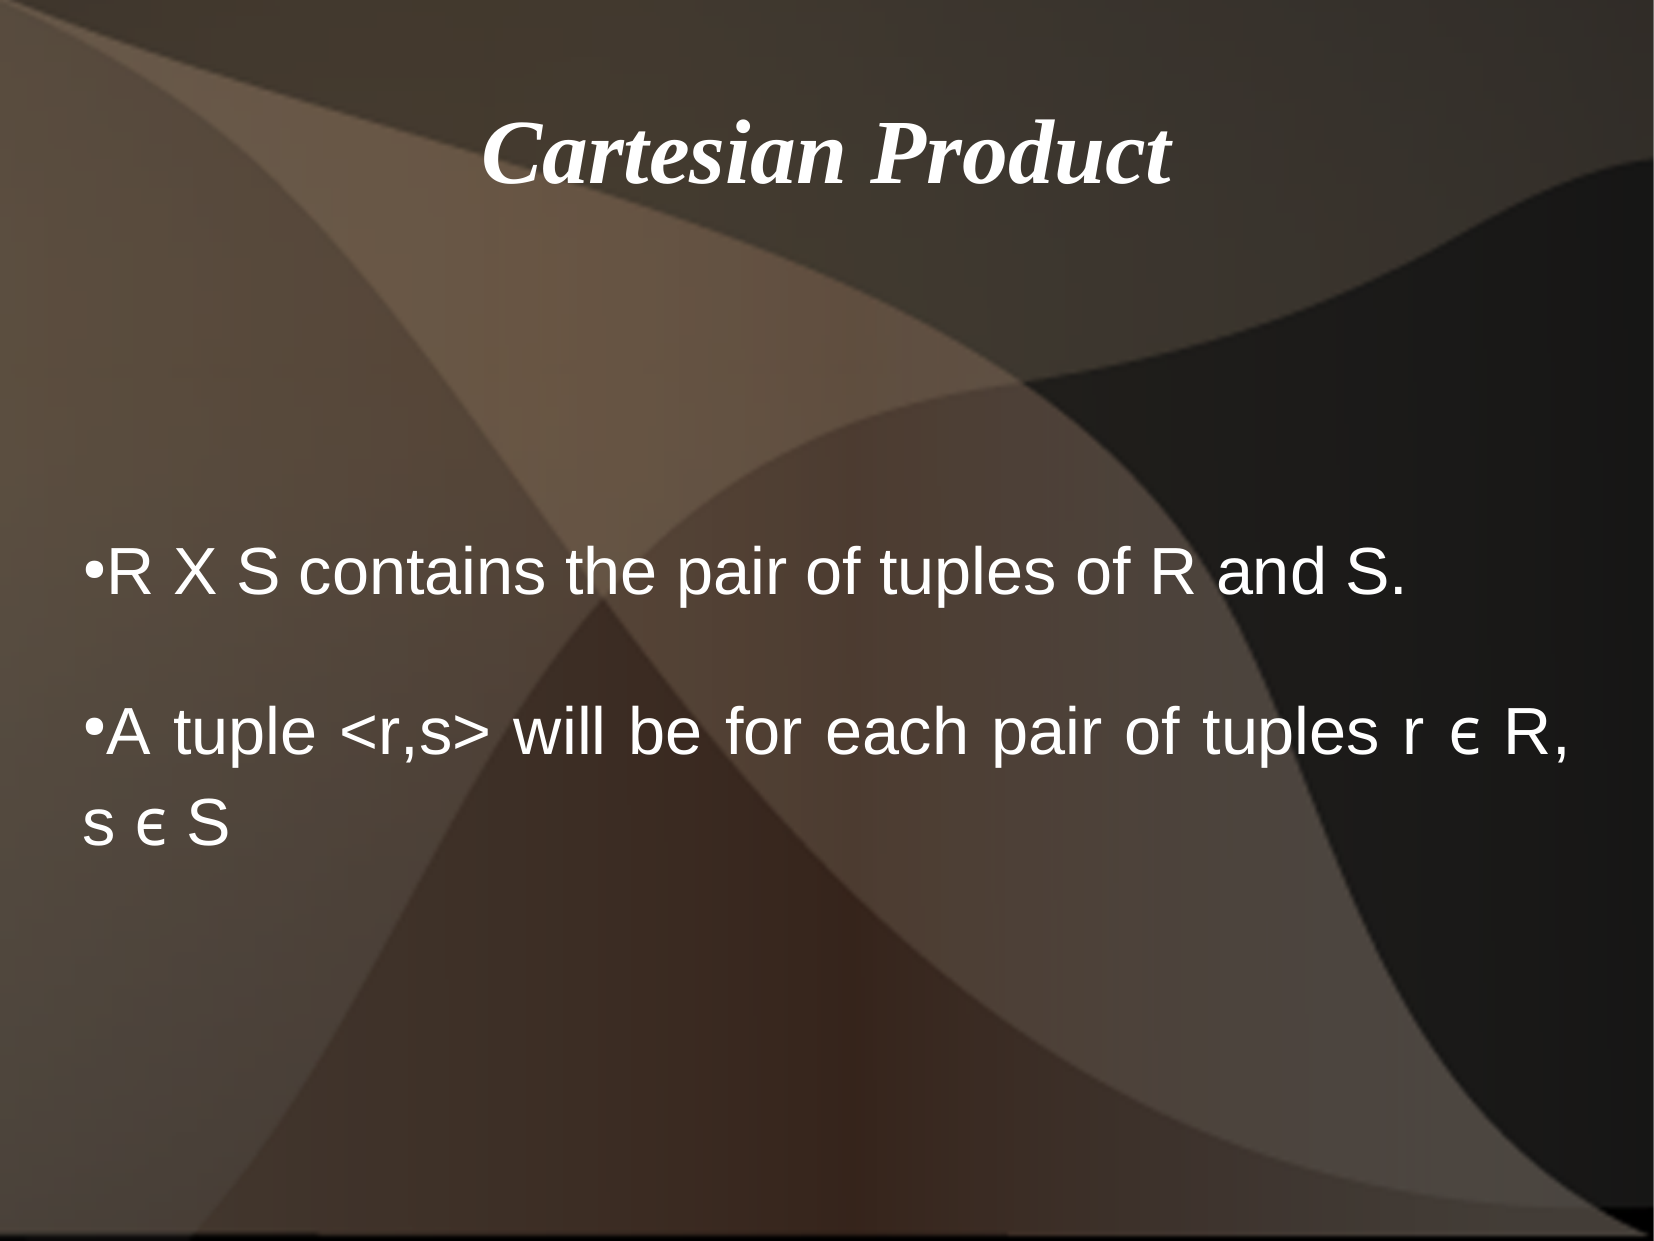

# Cartesian Product
R X S contains the pair of tuples of R and S.
A tuple <r,s> will be for each pair of tuples r ϵ R, s ϵ S